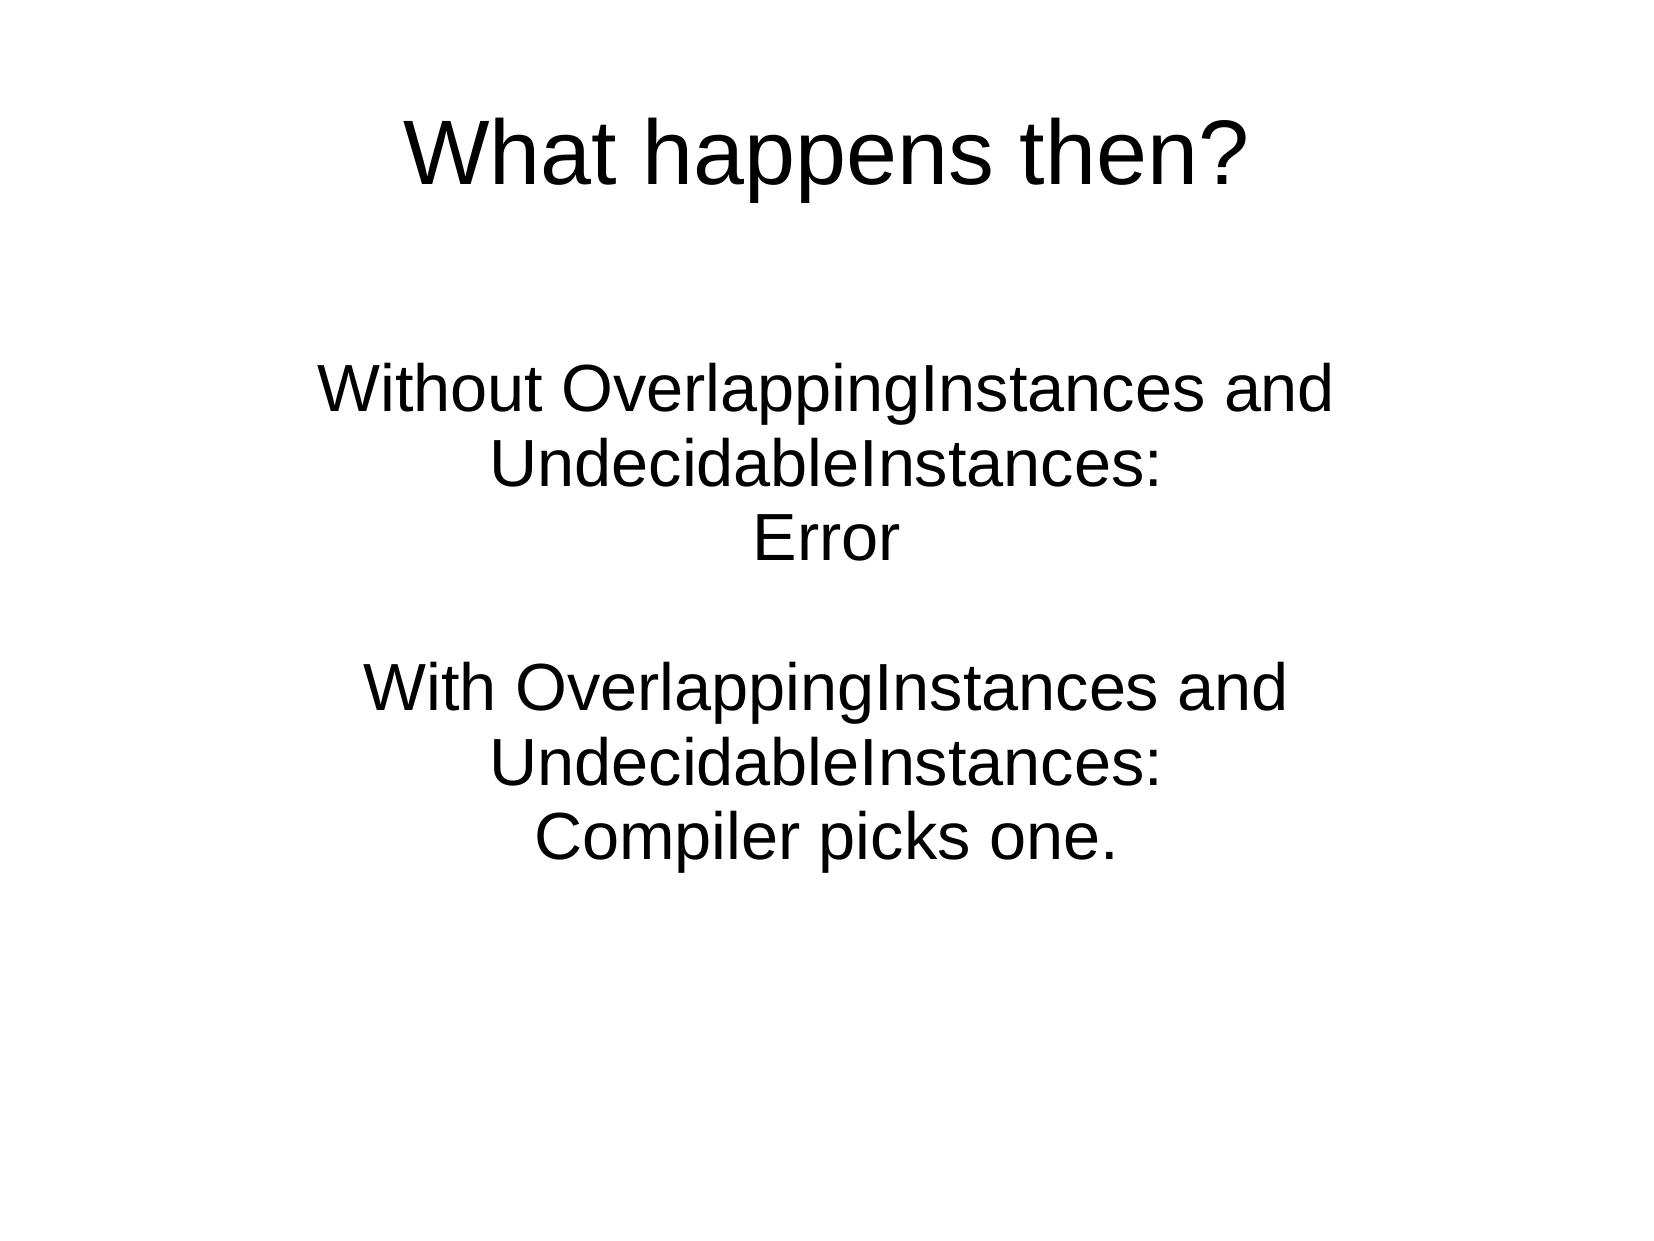

# What happens then?
Without OverlappingInstances and UndecidableInstances:
Error
With OverlappingInstances and UndecidableInstances:
Compiler picks one.